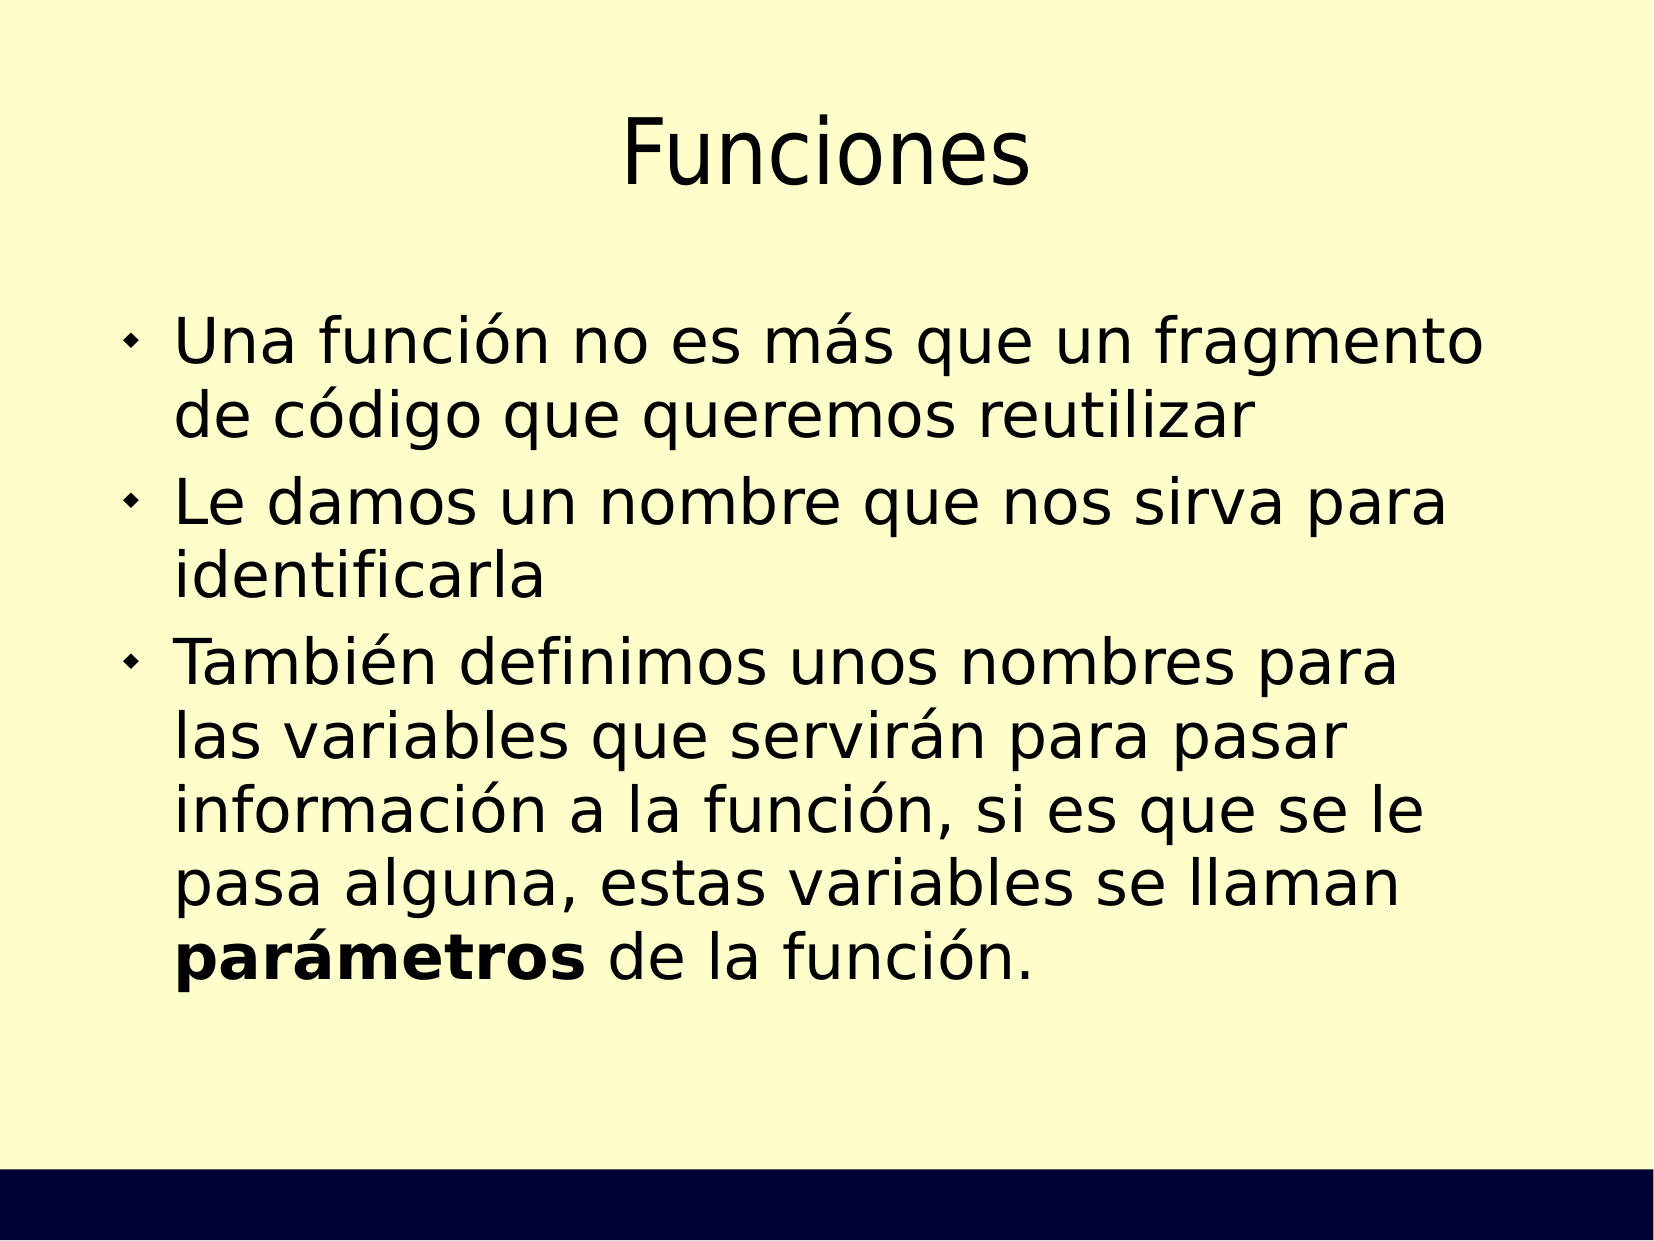

# Funciones
Una función no es más que un fragmento de código que queremos reutilizar
Le damos un nombre que nos sirva para identificarla
También definimos unos nombres para las variables que servirán para pasar información a la función, si es que se le pasa alguna, estas variables se llaman parámetros de la función.